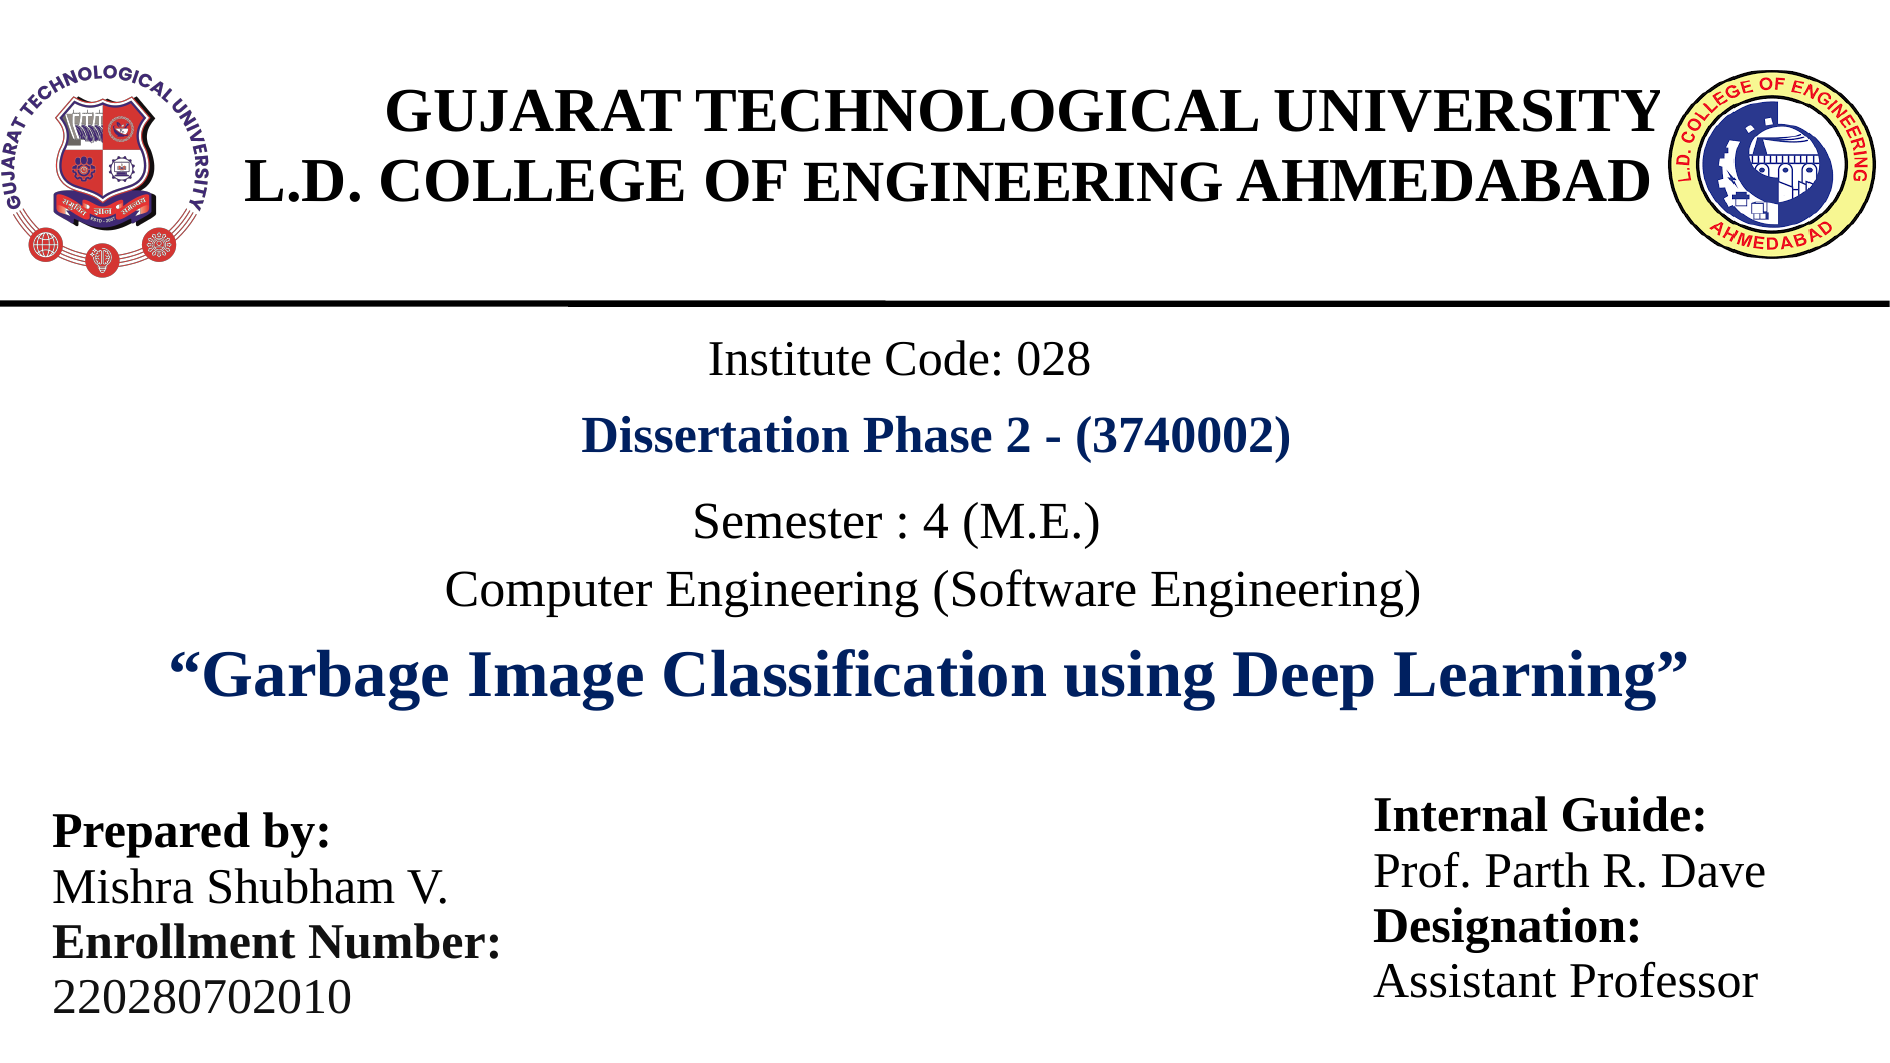

# GUJARAT TECHNOLOGICAL UNIVERSITY
 L.D. COLLEGE OF ENGINEERING AHMEDABAD
Institute Code: 028
Dissertation Phase 2 - (3740002)
Semester : 4 (M.E.)
Computer Engineering (Software Engineering)
“Garbage Image Classification using Deep Learning”
Internal Guide:
Prof. Parth R. Dave
Designation:
Assistant Professor
Prepared by:
Mishra Shubham V.
Enrollment Number:
220280702010